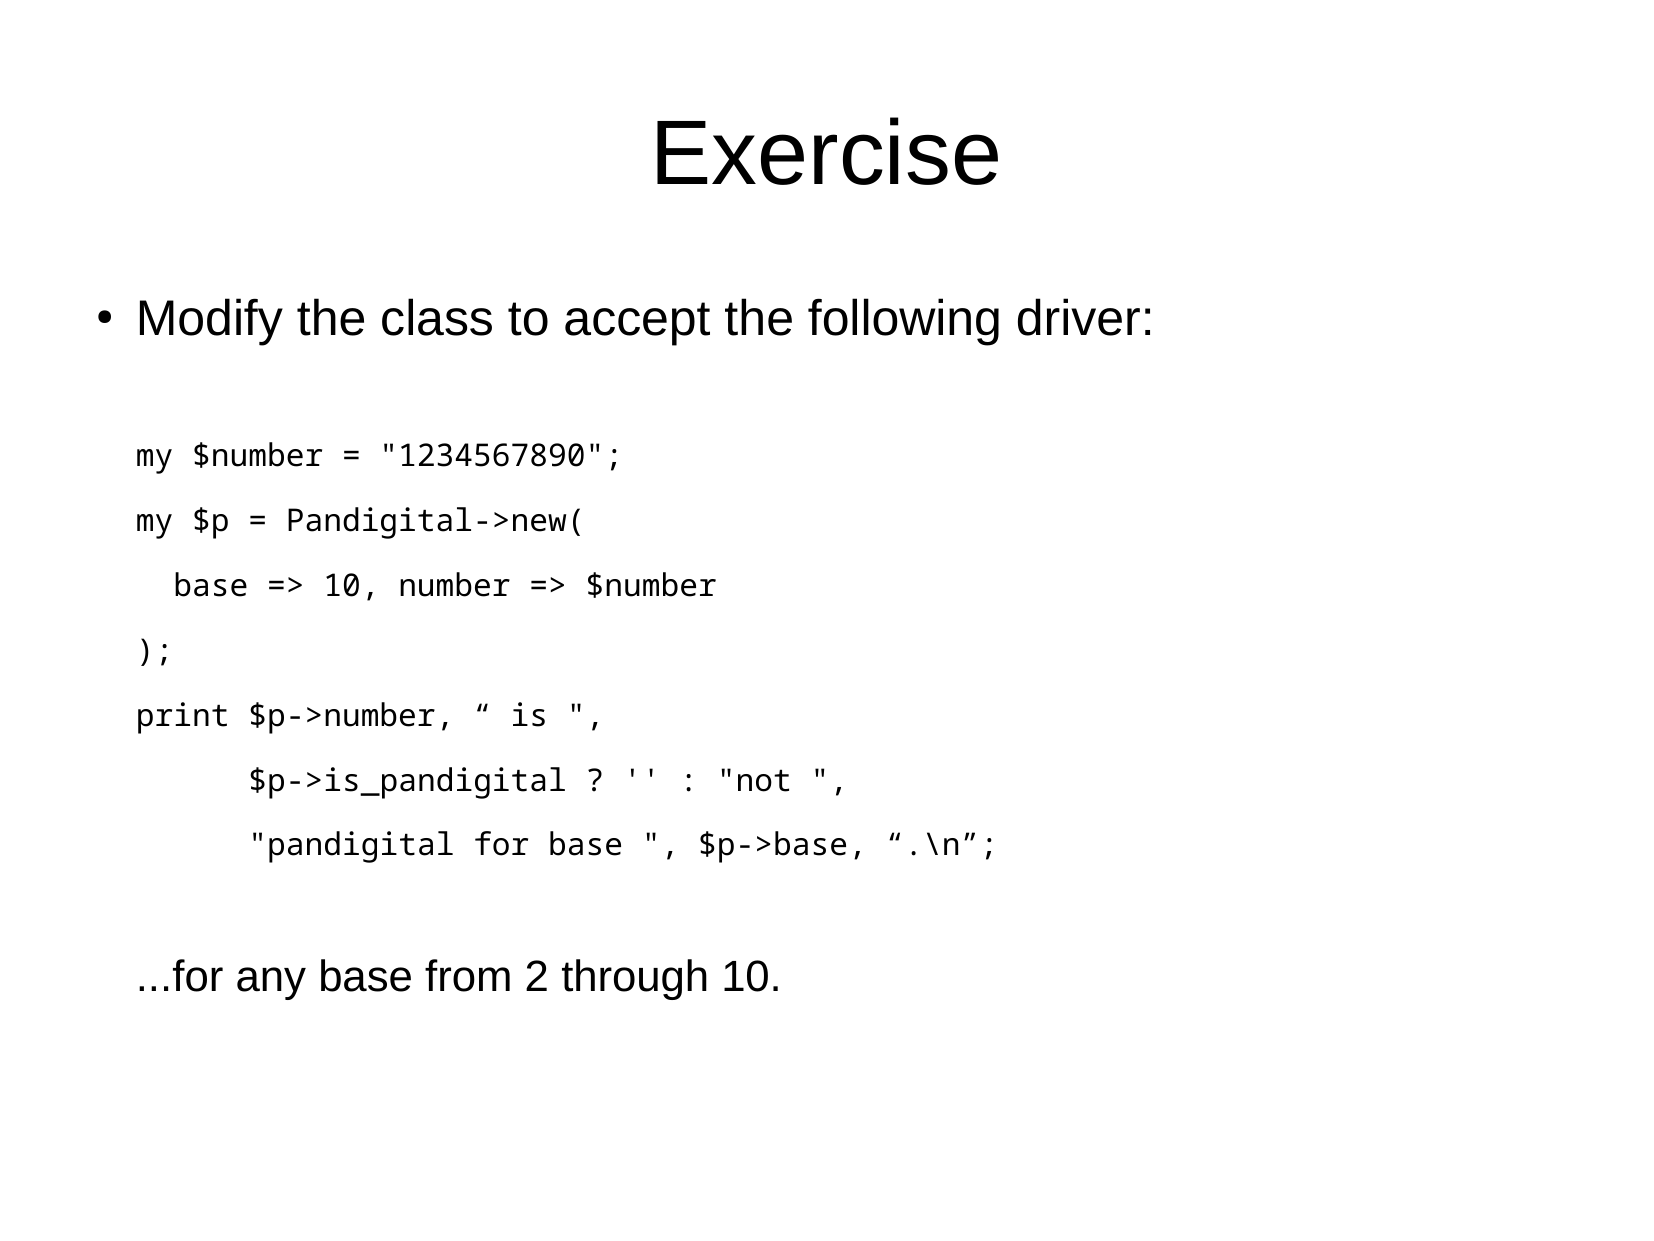

# Exercise
Modify the class to accept the following driver:
my $number = "1234567890";
my $p = Pandigital->new(
 base => 10, number => $number
);
print $p->number, “ is ",
 $p->is_pandigital ? '' : "not ",
 "pandigital for base ", $p->base, “.\n”;
...for any base from 2 through 10.